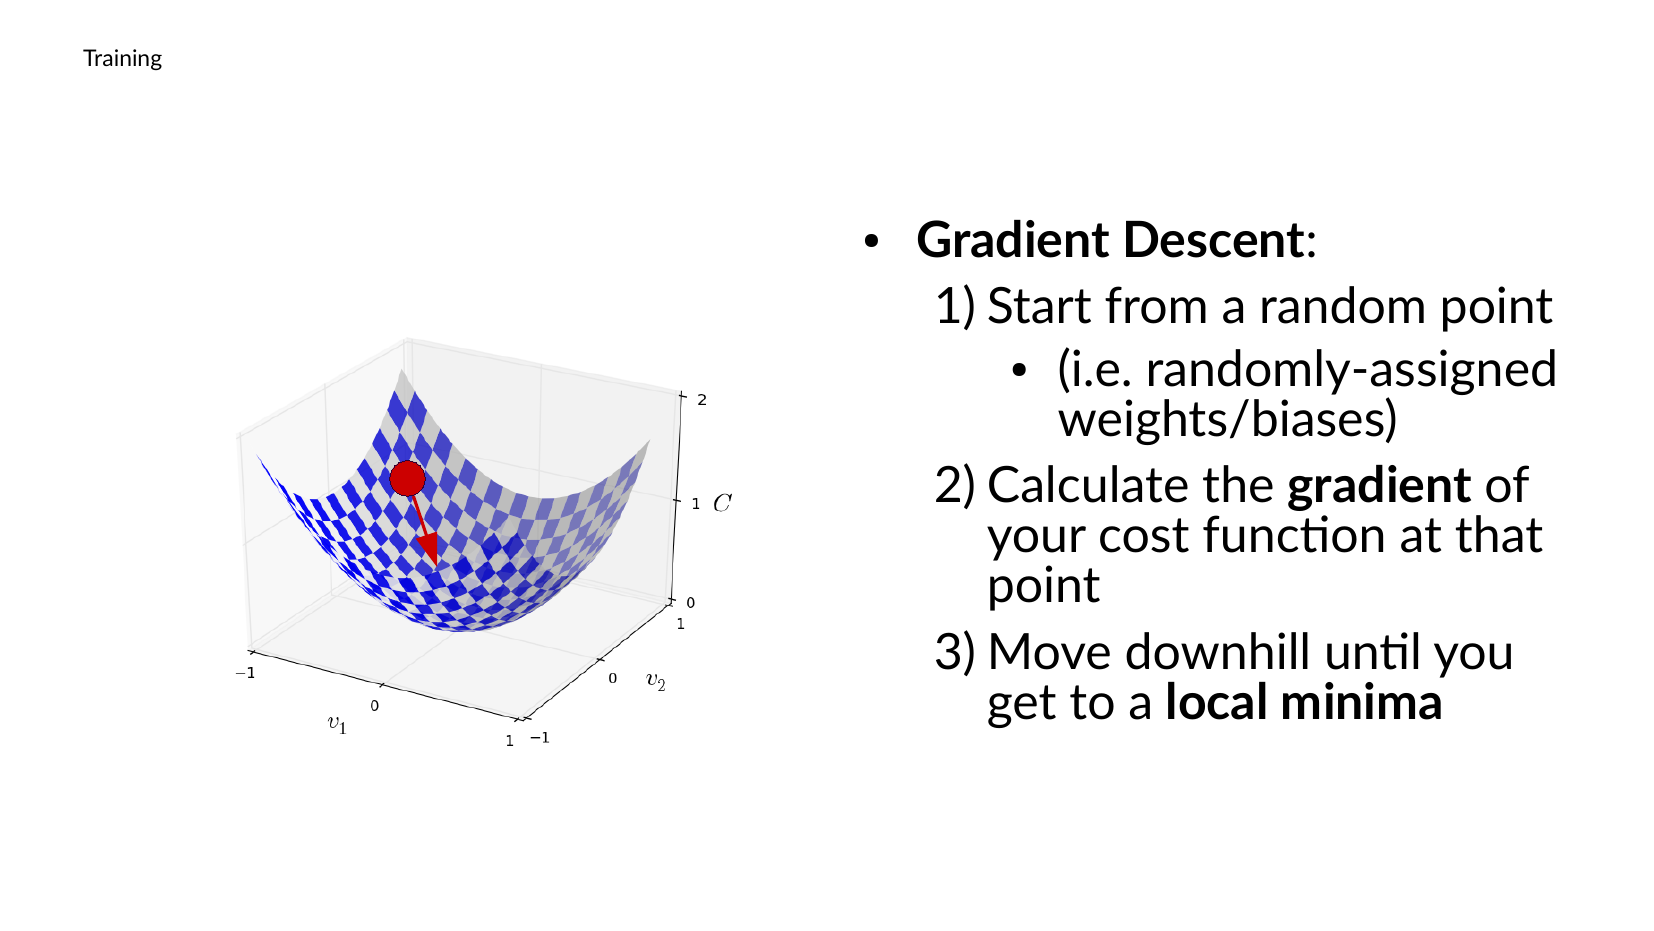

# Training
Gradient Descent:
Start from a random point
(i.e. randomly-assigned weights/biases)
Calculate the gradient of your cost function at that point
Move downhill until you get to a local minima